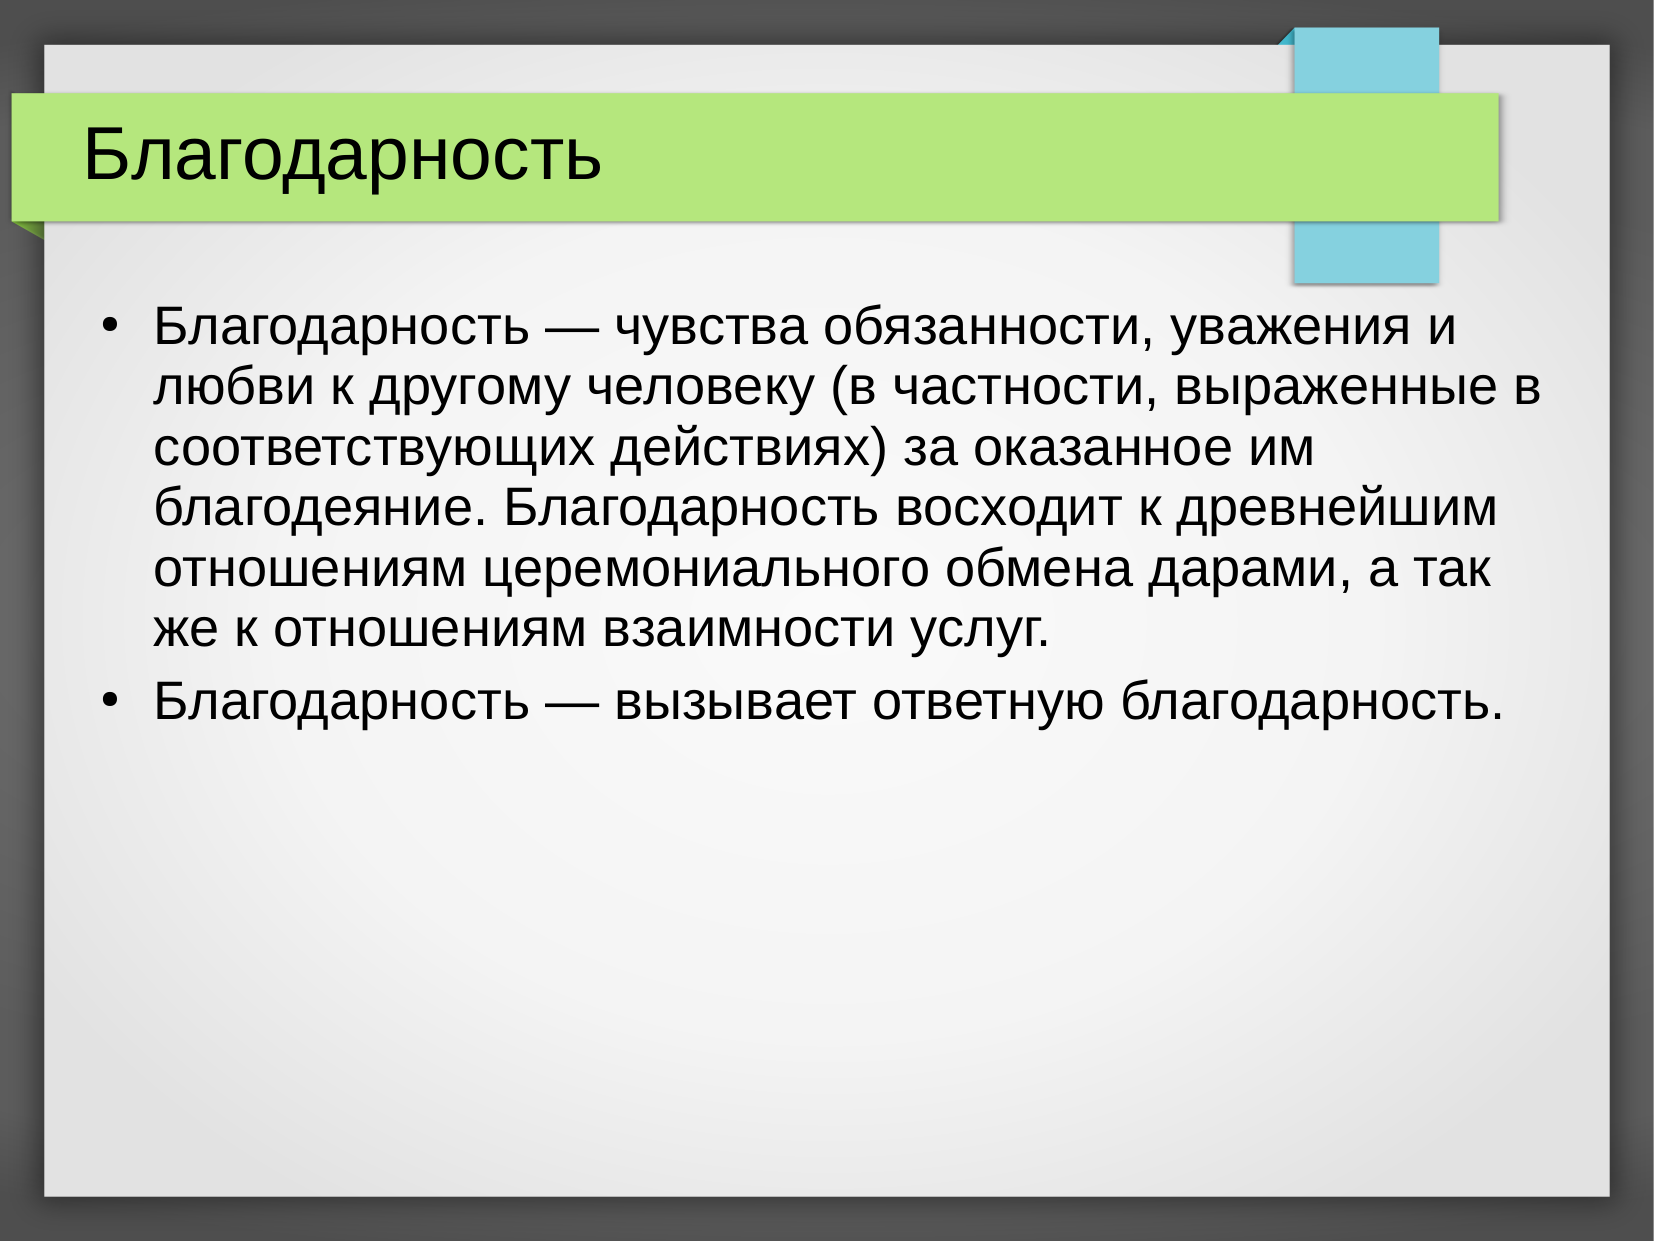

# Благодарность
Благодарность — чувства обязанности, уважения и любви к другому человеку (в частности, выраженные в соответствующих действиях) за оказанное им благодеяние. Благодарность восходит к древнейшим отношениям церемониального обмена дарами, а так же к отношениям взаимности услуг.
Благодарность — вызывает ответную благодарность.